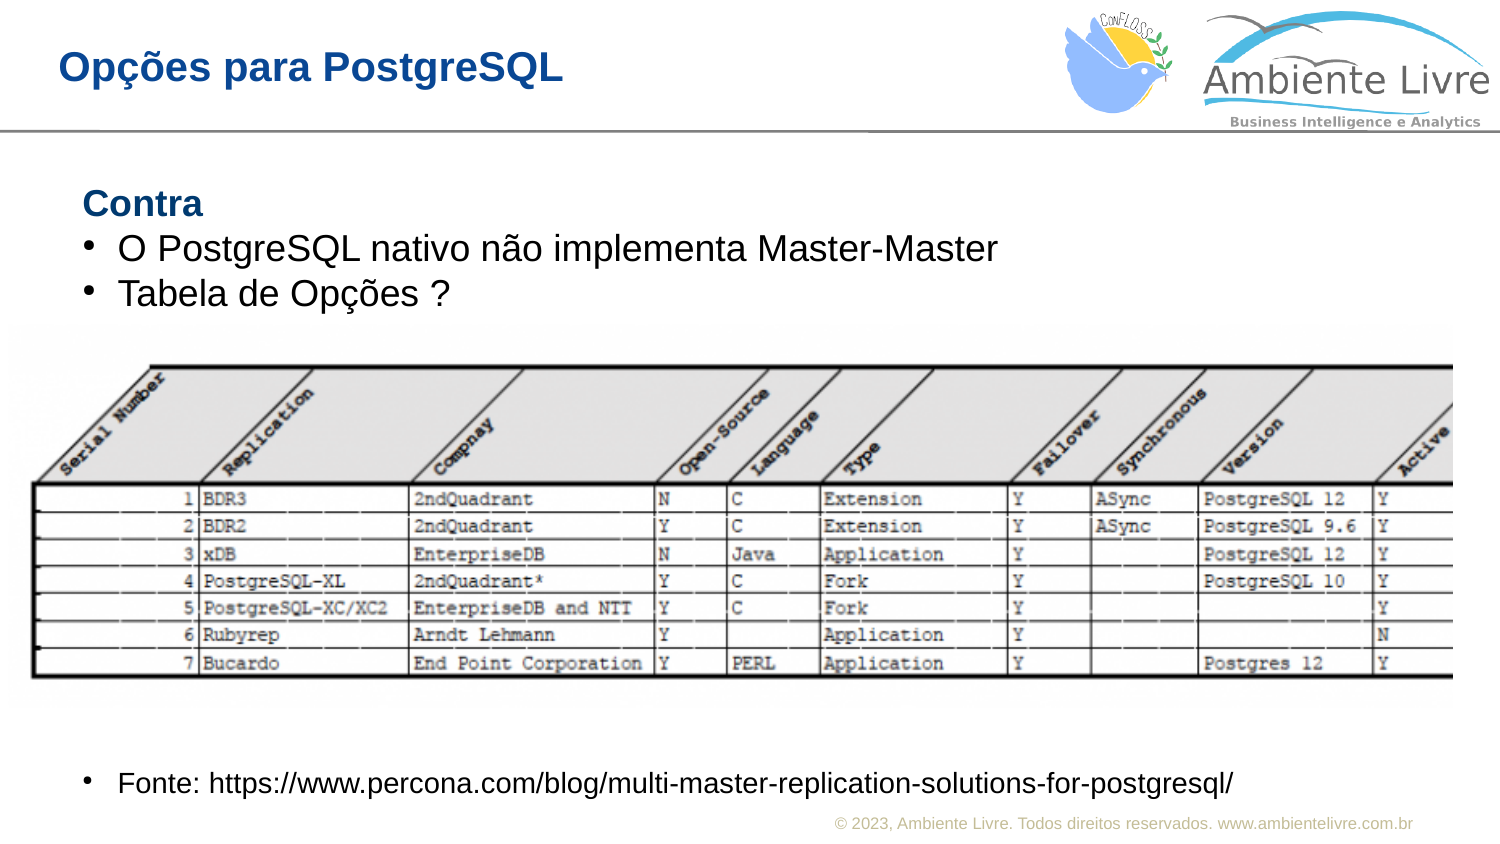

# Opções para PostgreSQL
Contra
O PostgreSQL nativo não implementa Master-Master
Tabela de Opções ?
Fonte: https://www.percona.com/blog/multi-master-replication-solutions-for-postgresql/